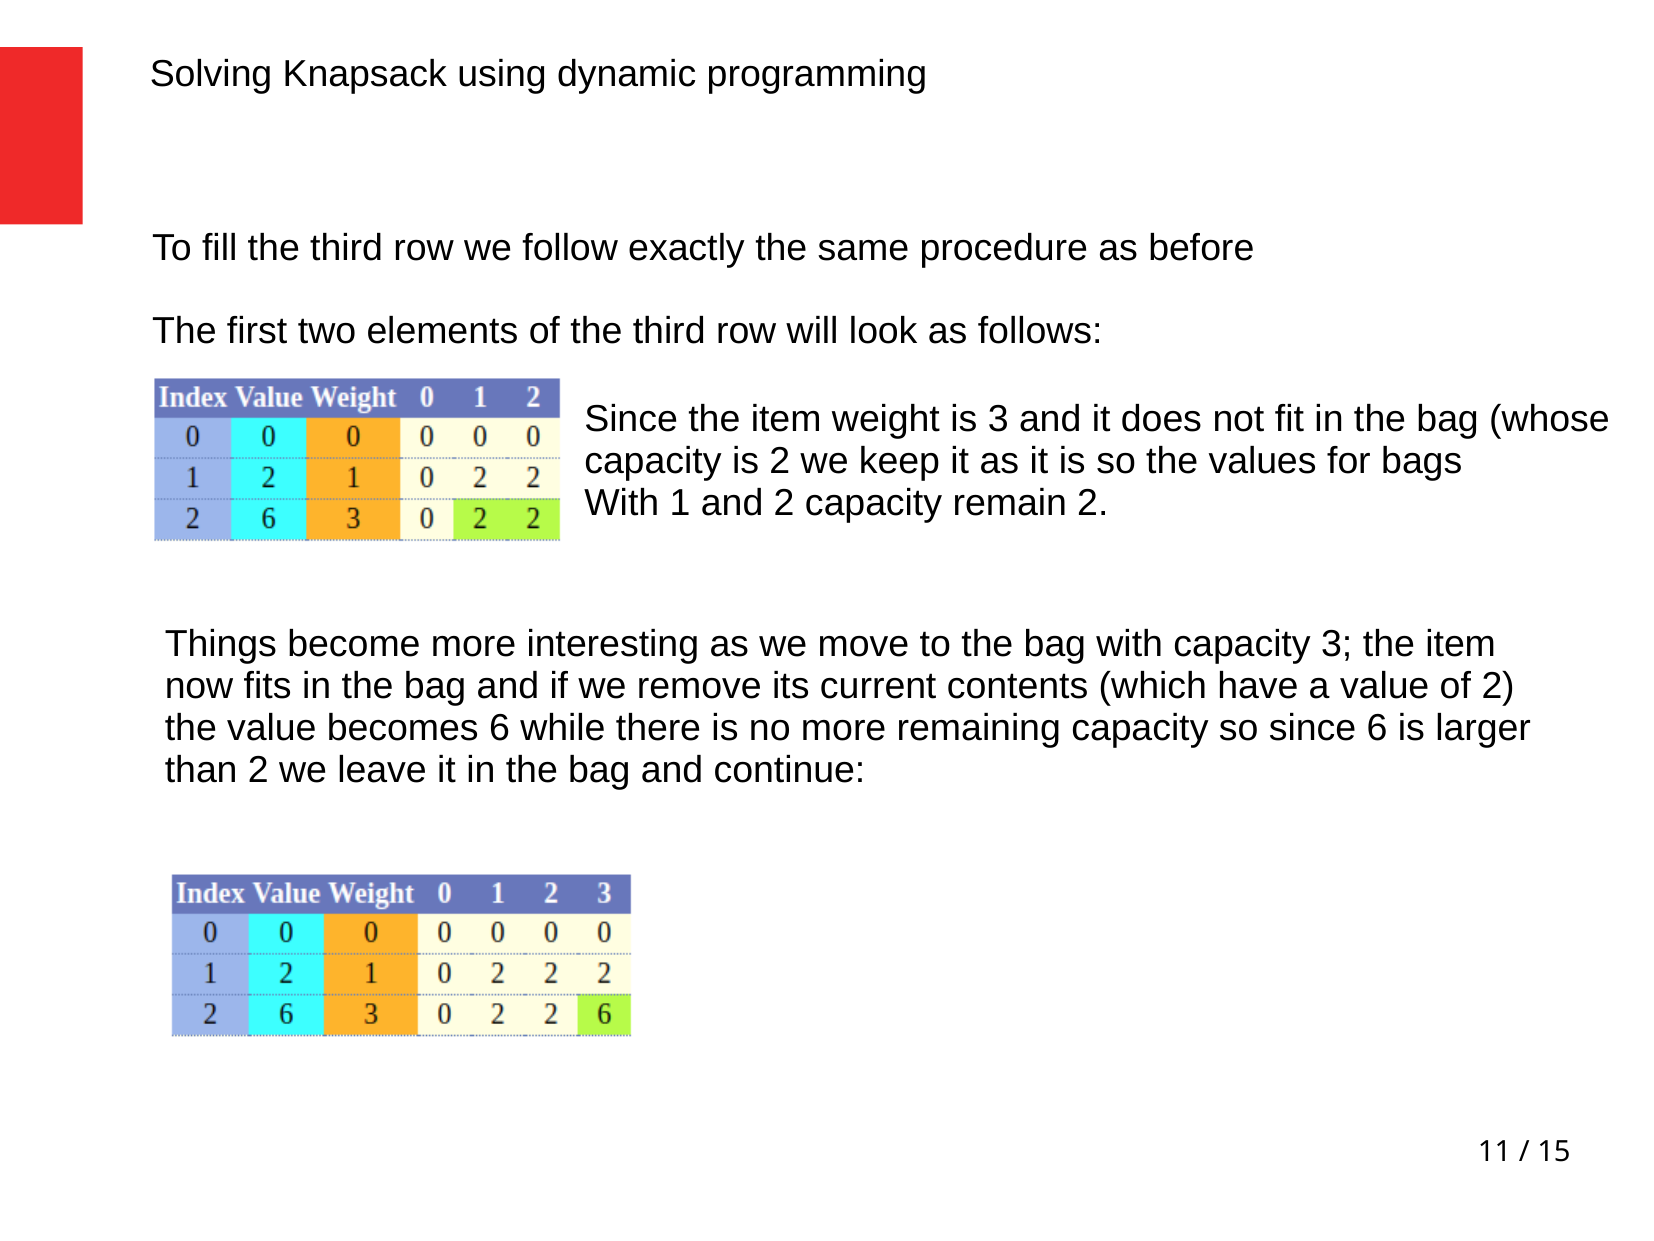

Solving Knapsack using dynamic programming
To fill the third row we follow exactly the same procedure as before
The first two elements of the third row will look as follows:
Since the item weight is 3 and it does not fit in the bag (whose
capacity is 2 we keep it as it is so the values for bags
With 1 and 2 capacity remain 2.
Things become more interesting as we move to the bag with capacity 3; the item
now fits in the bag and if we remove its current contents (which have a value of 2)
the value becomes 6 while there is no more remaining capacity so since 6 is larger
than 2 we leave it in the bag and continue:
11